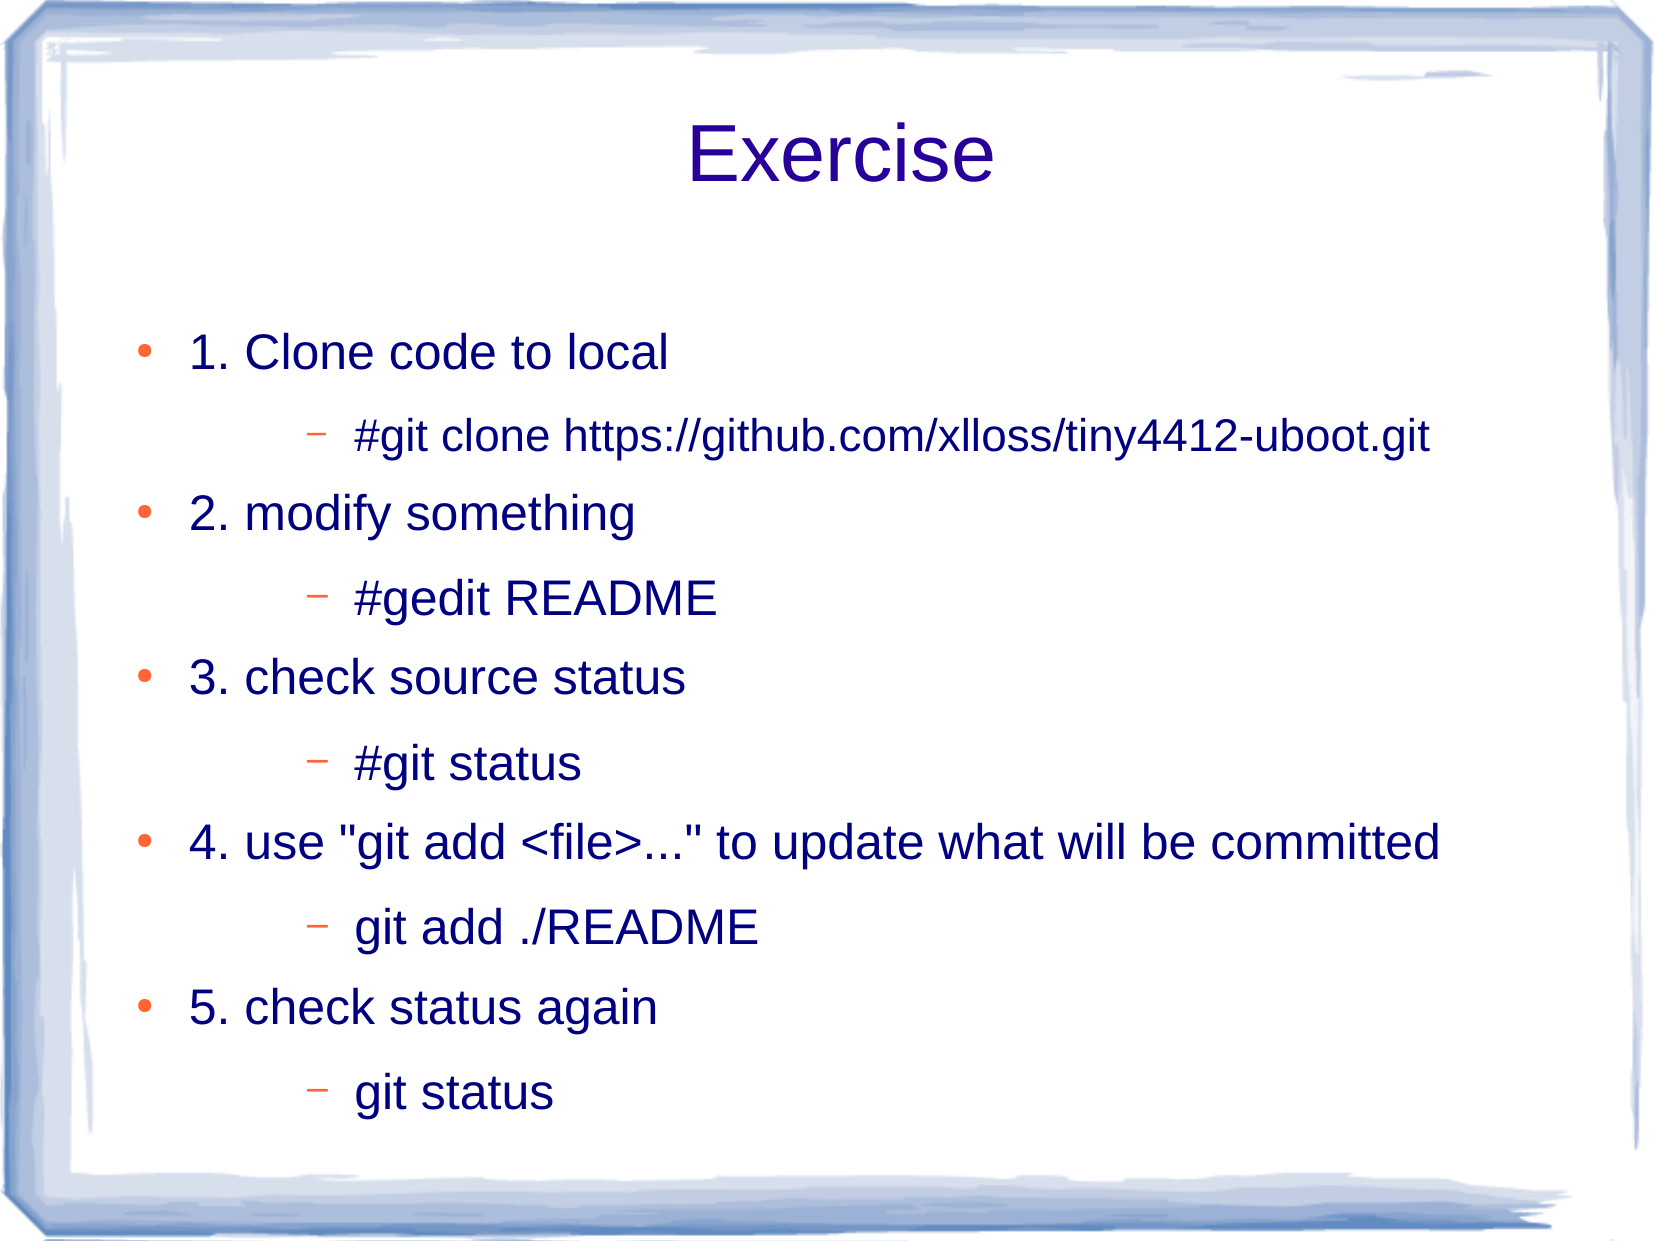

# Exercise
1. Clone code to local
#git clone https://github.com/xlloss/tiny4412-uboot.git
2. modify something
#gedit README
3. check source status
#git status
4. use "git add <file>..." to update what will be committed
git add ./README
5. check status again
git status